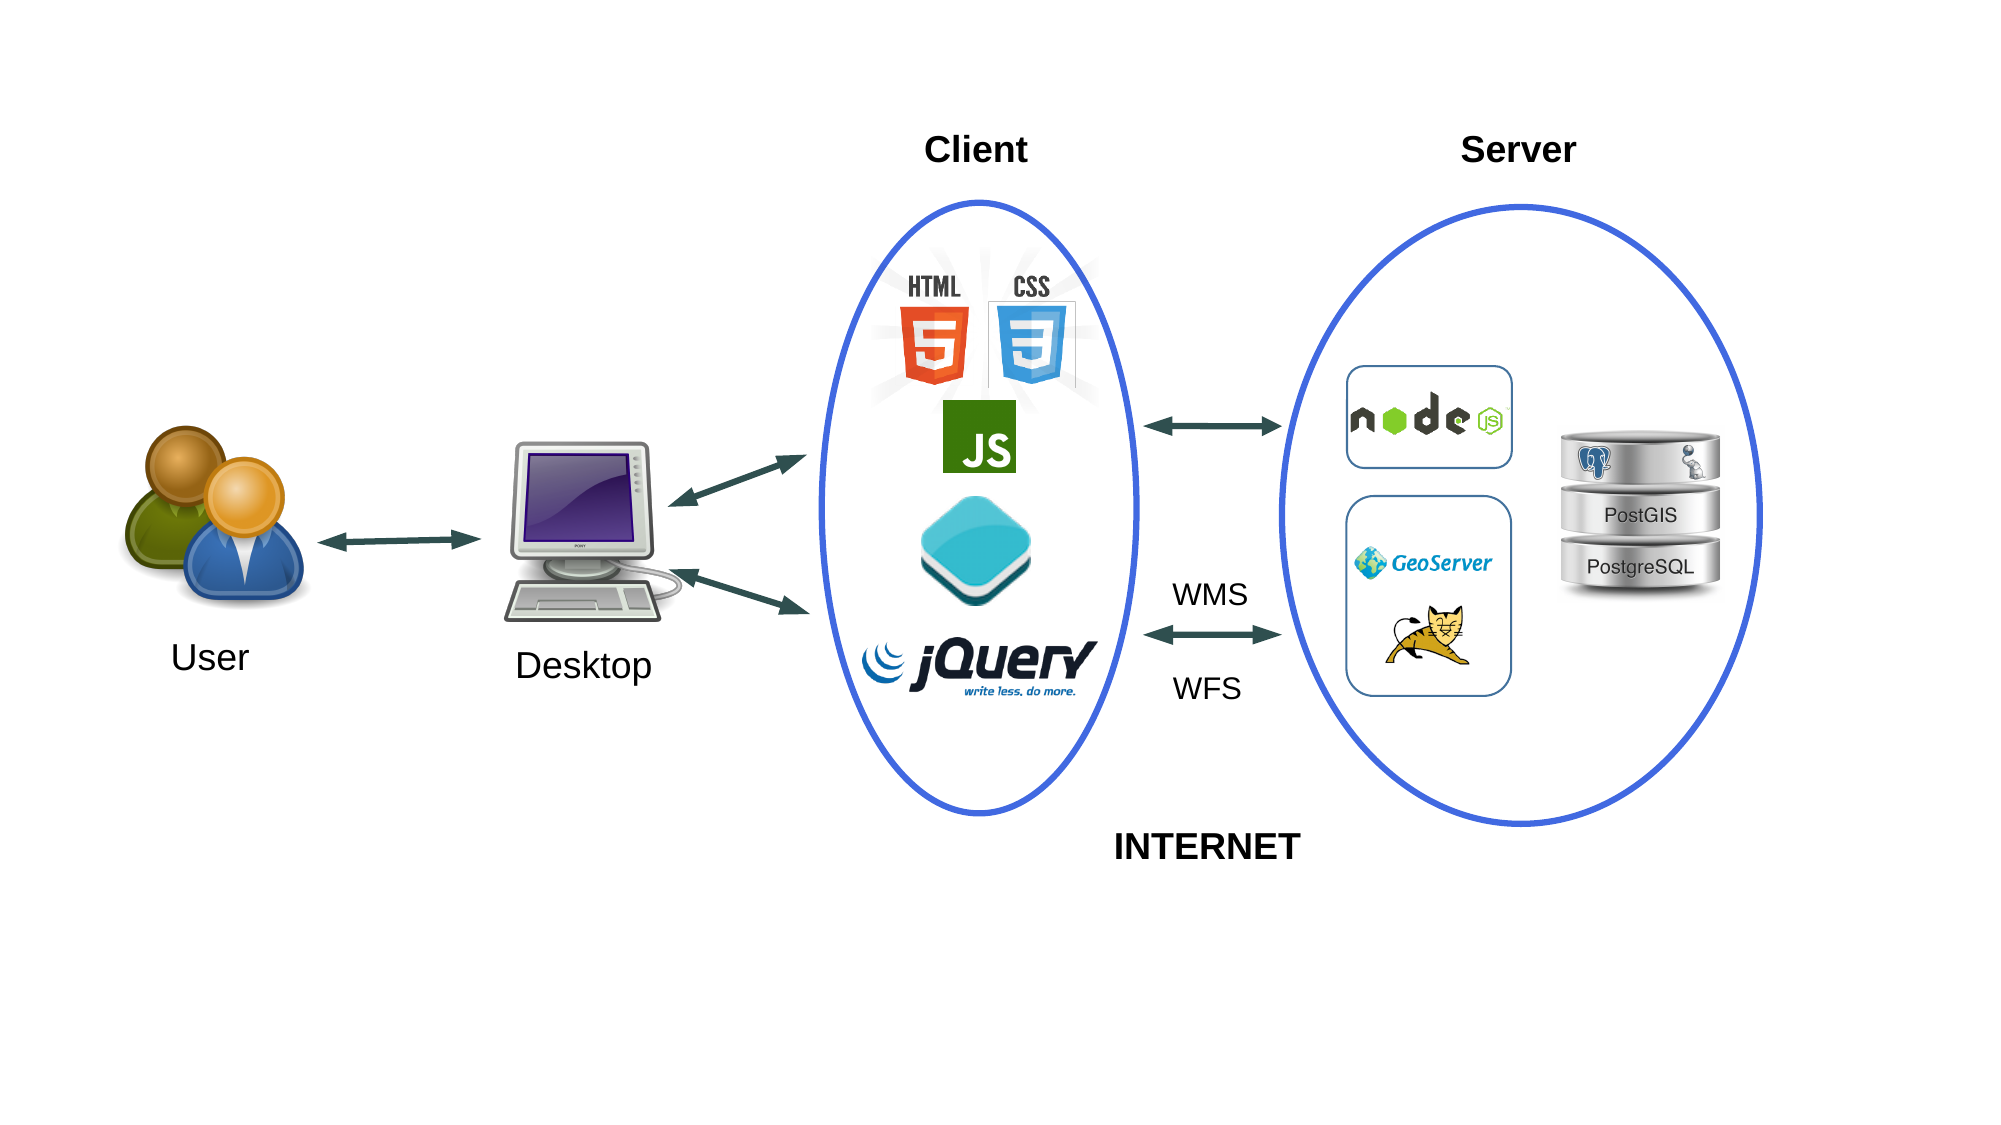

Server
Client
WMS
	Desktop
User
WFS
INTERNET